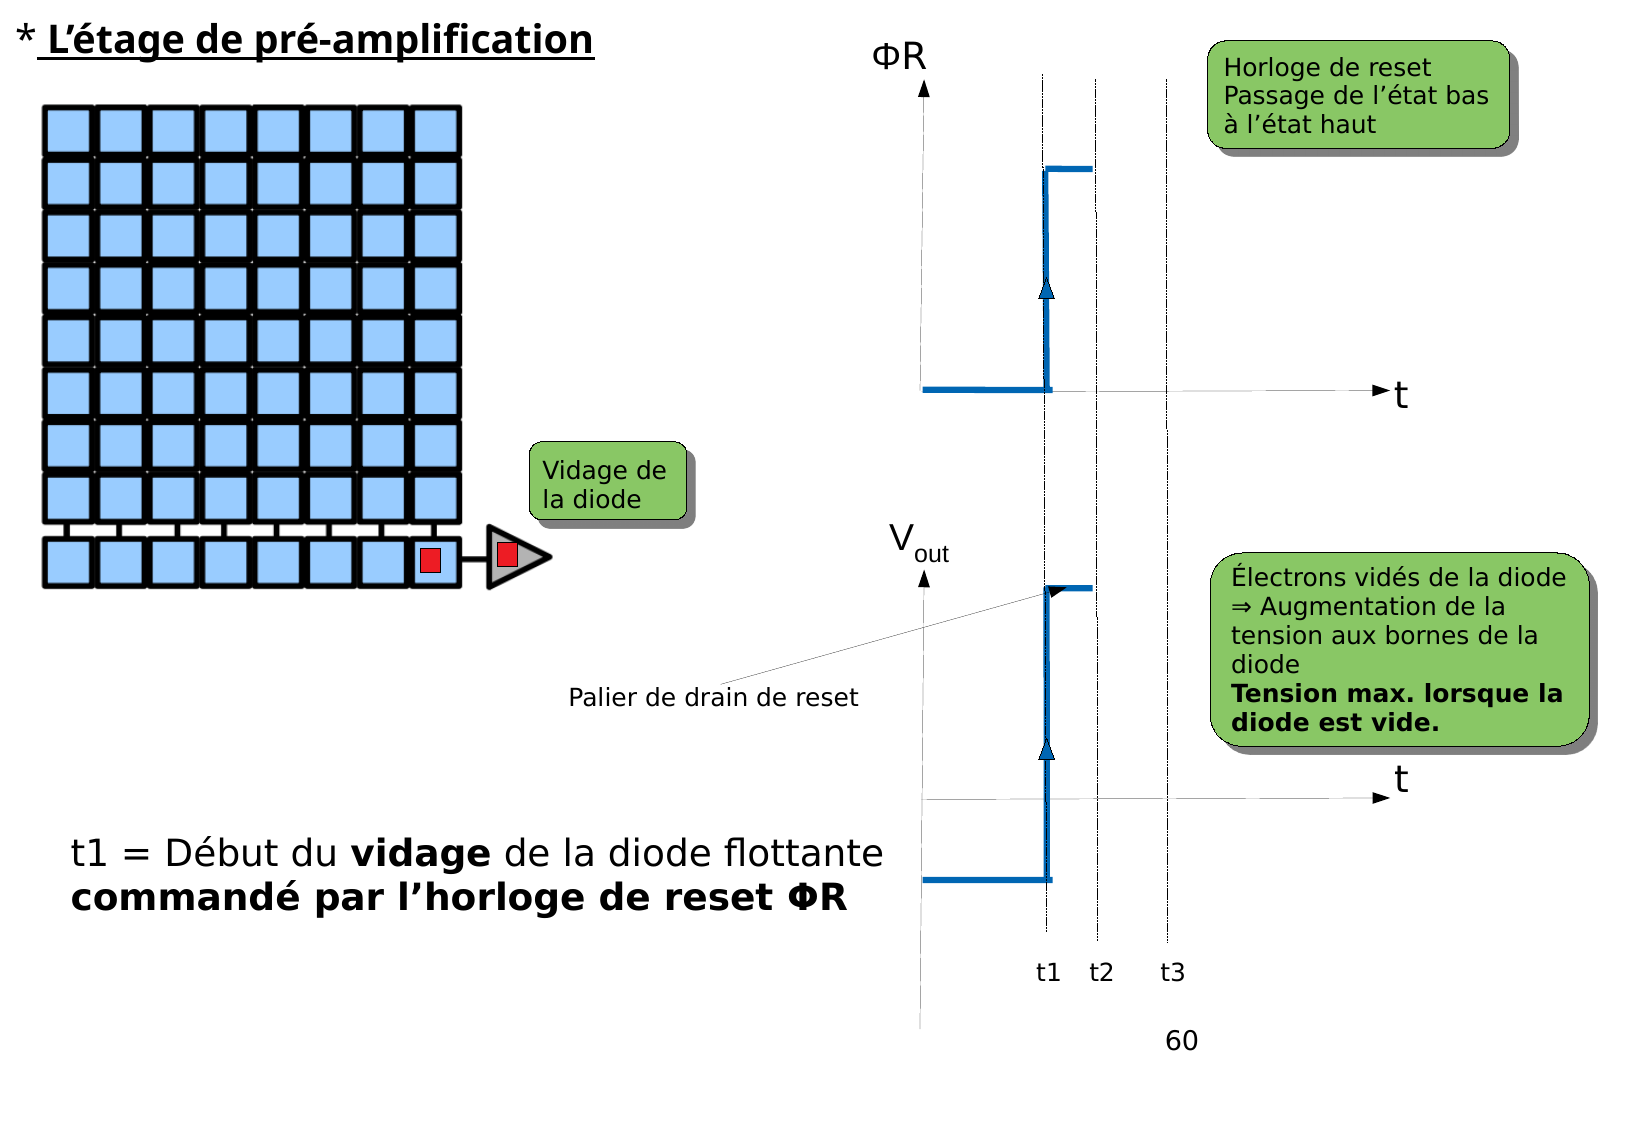

* L’étage de pré-amplification
ΦR
Horloge de reset
Passage de l’état bas
à l’état haut
t
Vidage de
la diode
Vout
Électrons vidés de la diode
⇒ Augmentation de la tension aux bornes de la diode
Tension max. lorsque la diode est vide.
Palier de drain de reset
t
t1 = Début du vidage de la diode flottante
commandé par l’horloge de reset ΦR
t1
t2
t3
23